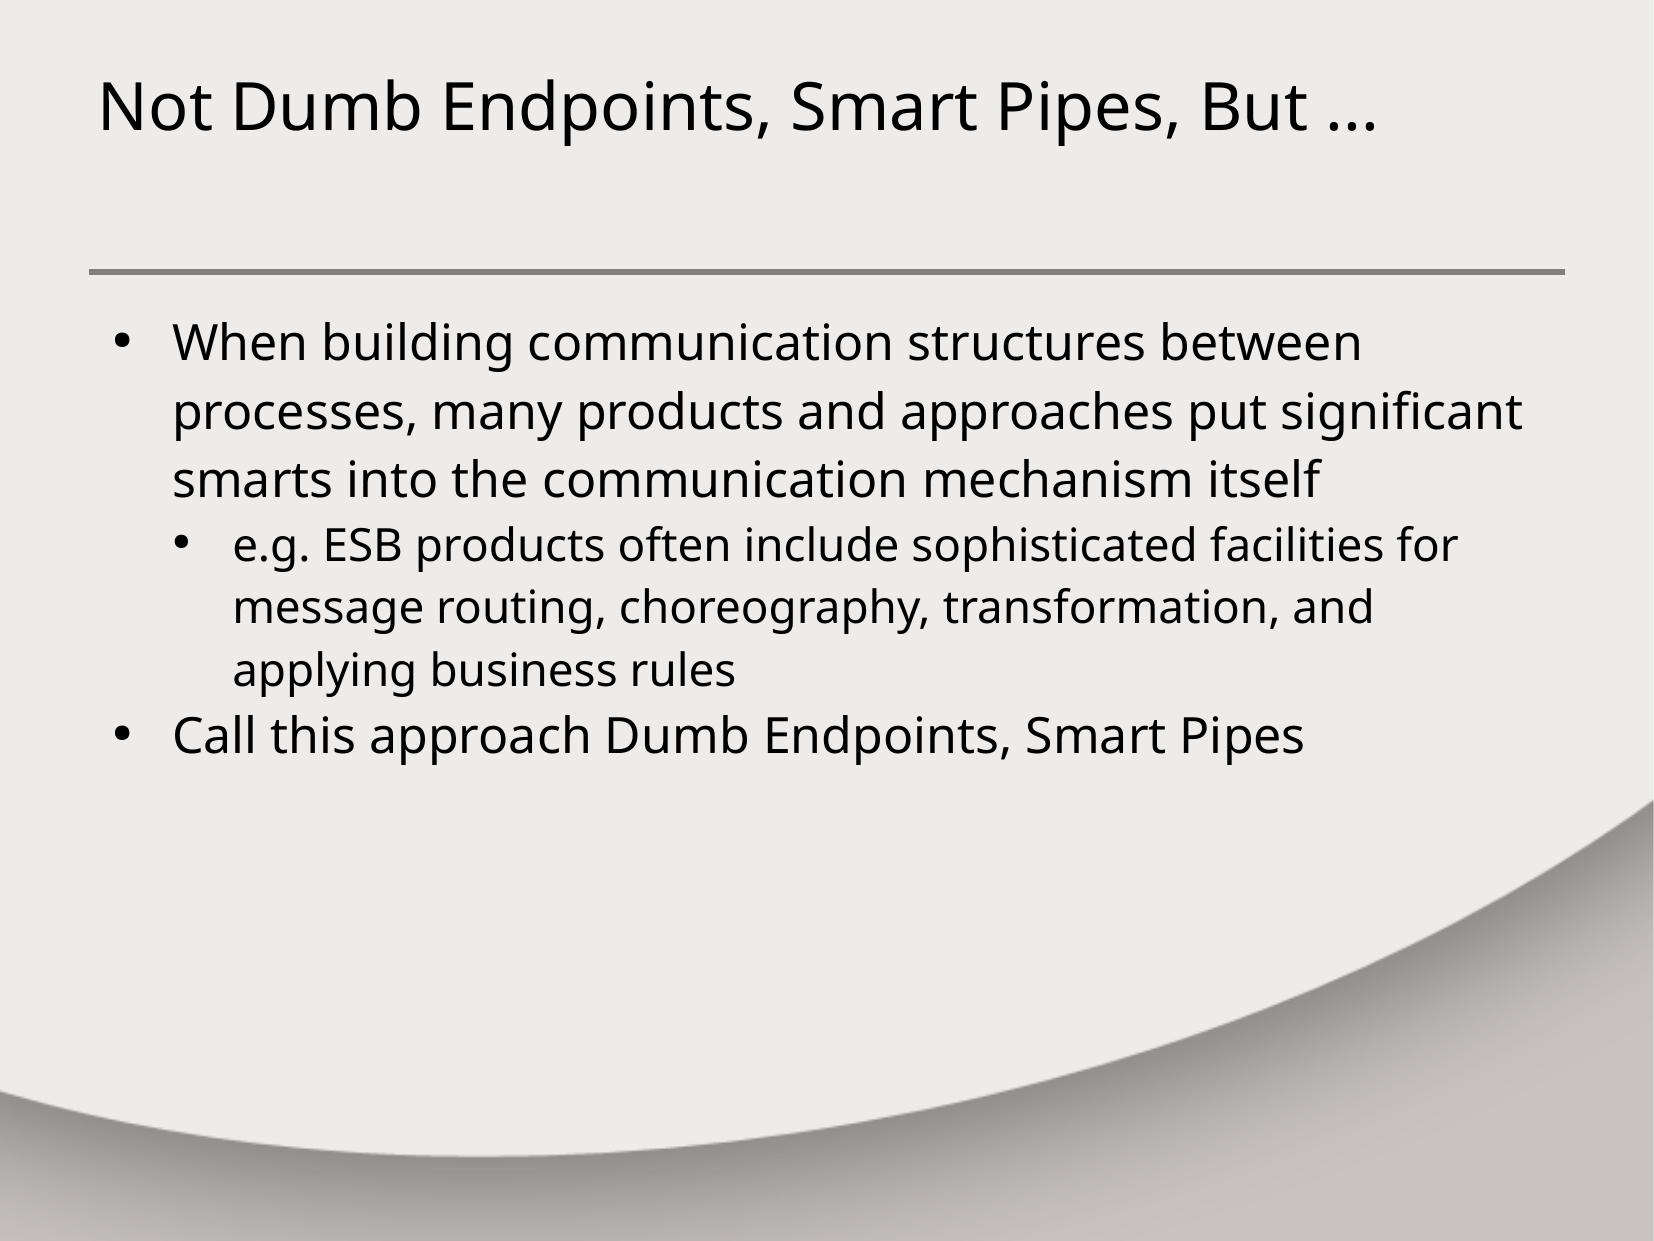

# Not Dumb Endpoints, Smart Pipes, But ...
When building communication structures between processes, many products and approaches put significant smarts into the communication mechanism itself
e.g. ESB products often include sophisticated facilities for message routing, choreography, transformation, and applying business rules
Call this approach Dumb Endpoints, Smart Pipes